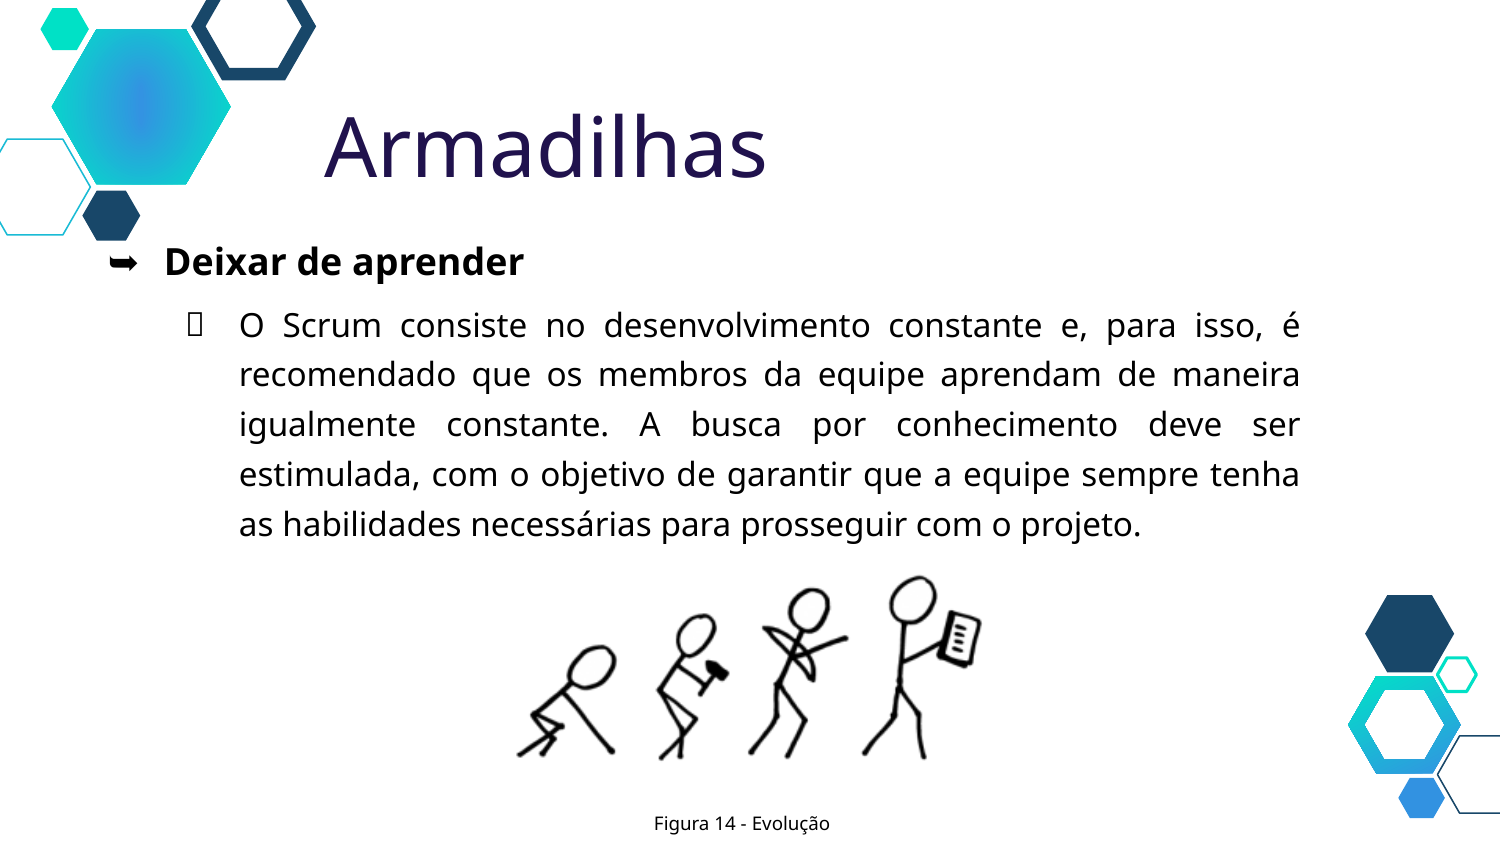

# Armadilhas
Deixar de aprender
O Scrum consiste no desenvolvimento constante e, para isso, é recomendado que os membros da equipe aprendam de maneira igualmente constante. A busca por conhecimento deve ser estimulada, com o objetivo de garantir que a equipe sempre tenha as habilidades necessárias para prosseguir com o projeto.
Figura 14 - Evolução